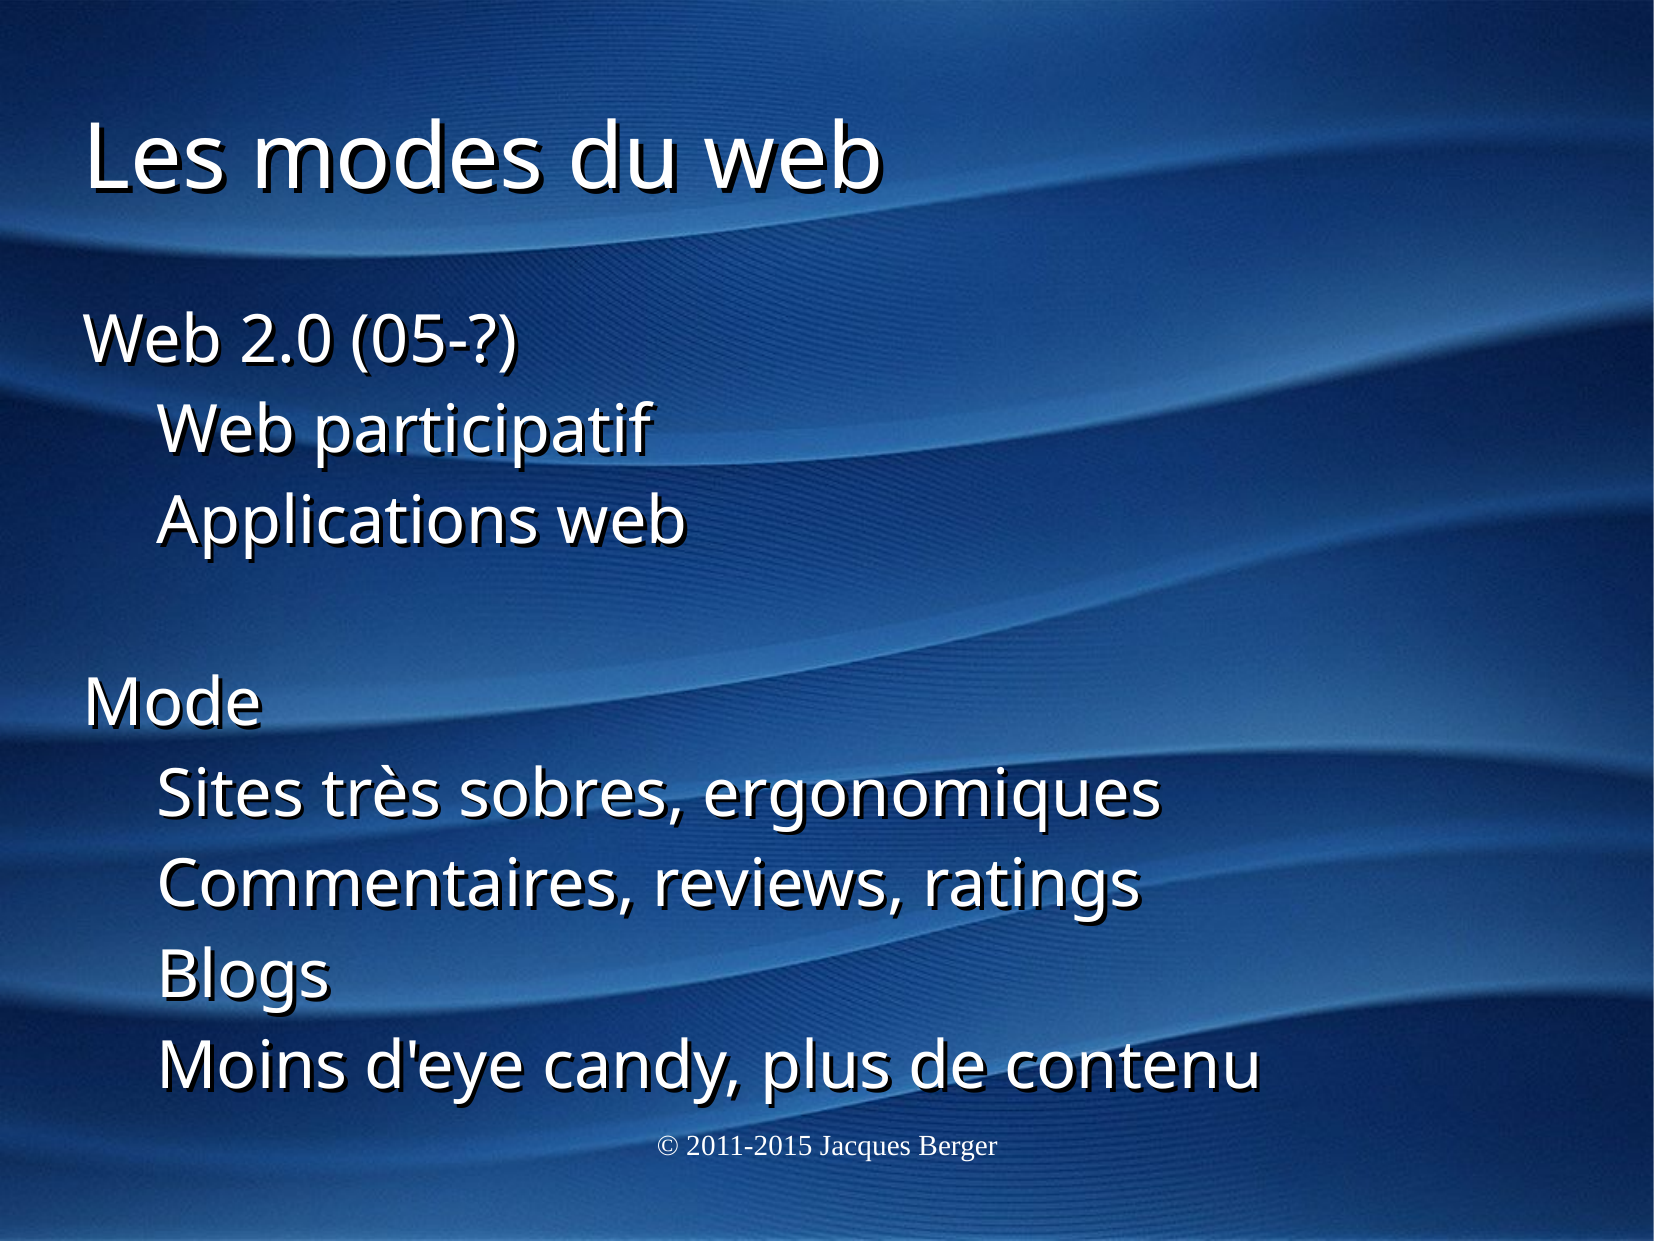

# Les modes du web
Web 2.0 (05-?)
	Web participatif
	Applications web
Mode
	Sites très sobres, ergonomiques
	Commentaires, reviews, ratings
	Blogs
	Moins d'eye candy, plus de contenu
© 2011-2015 Jacques Berger